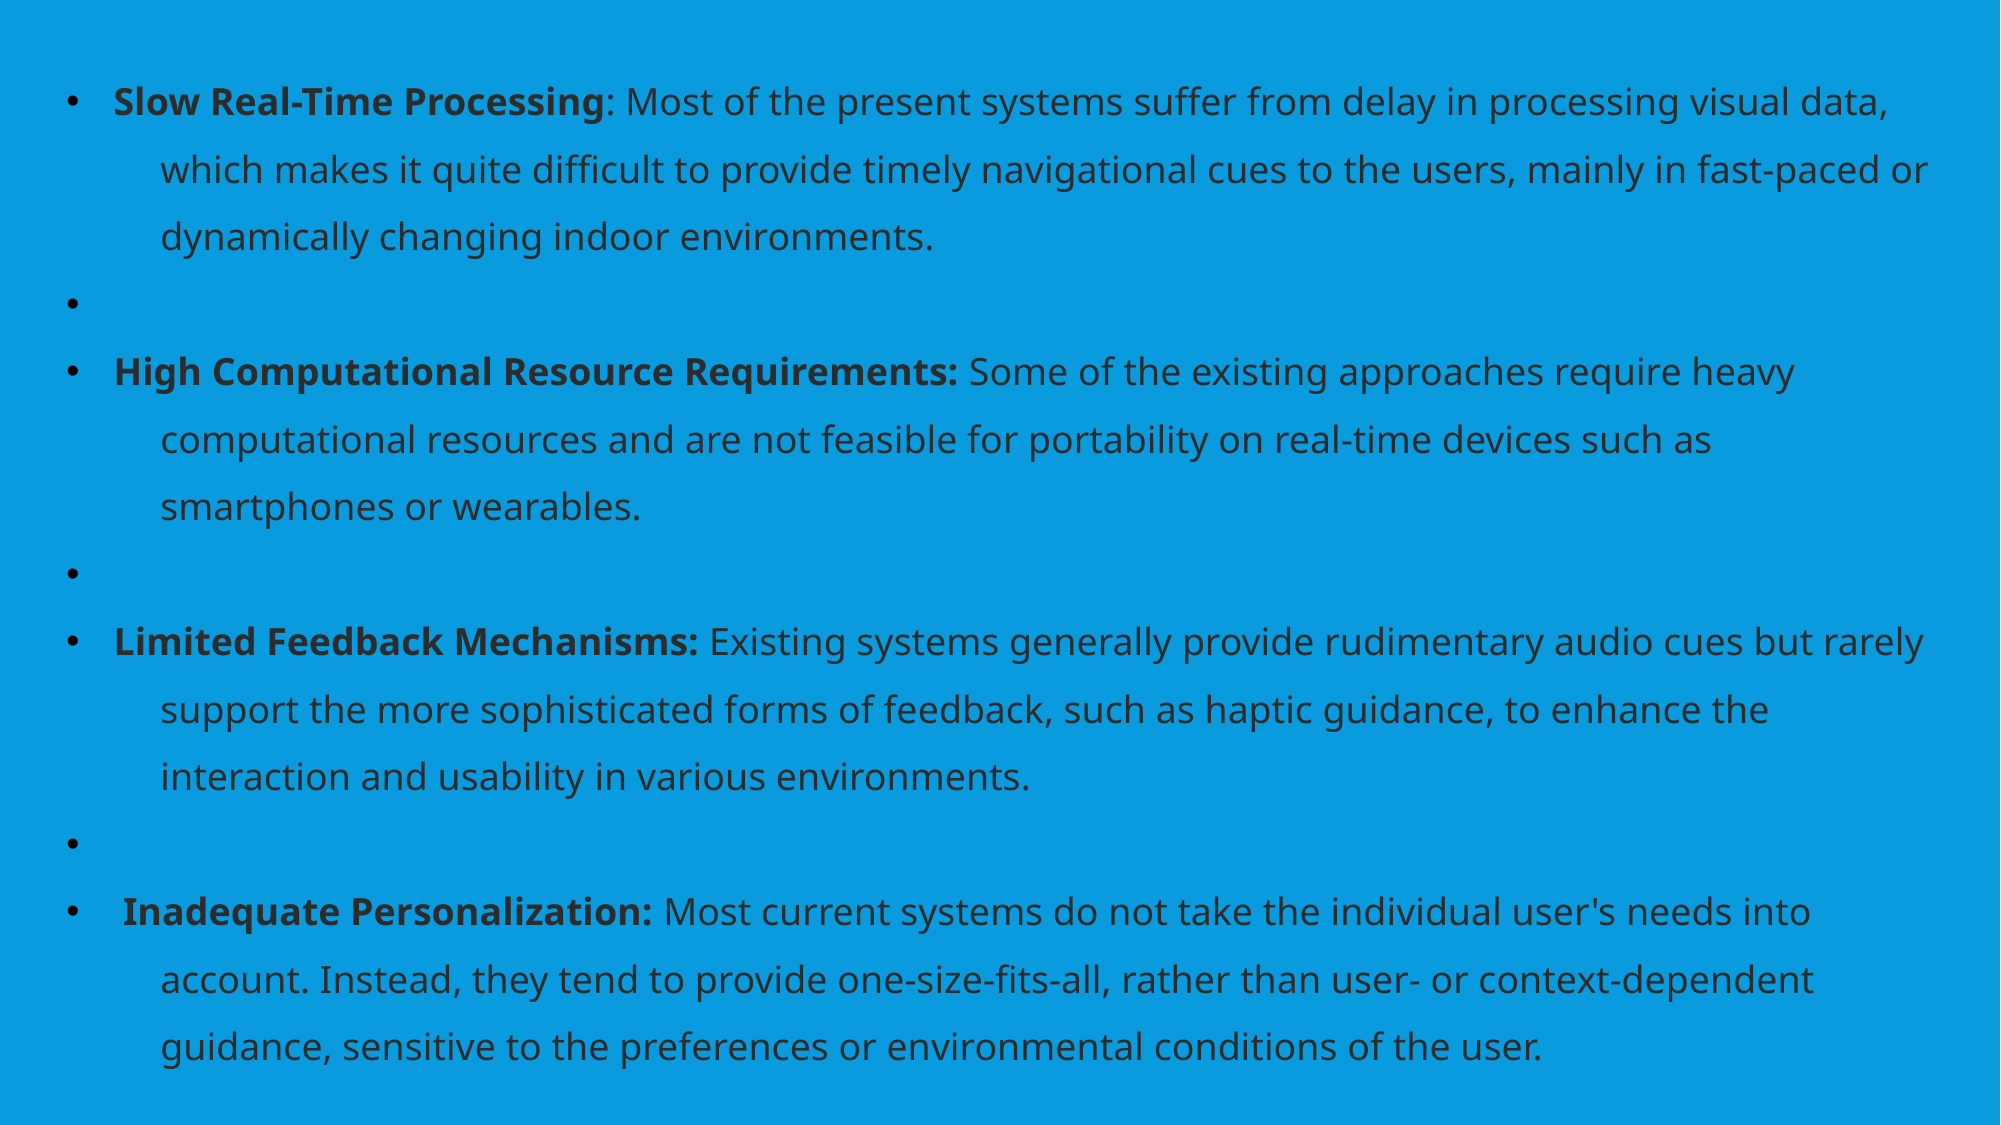

Slow Real-Time Processing: Most of the present systems suffer from delay in processing visual data, which makes it quite difficult to provide timely navigational cues to the users, mainly in fast-paced or dynamically changing indoor environments.
High Computational Resource Requirements: Some of the existing approaches require heavy computational resources and are not feasible for portability on real-time devices such as smartphones or wearables.
Limited Feedback Mechanisms: Existing systems generally provide rudimentary audio cues but rarely support the more sophisticated forms of feedback, such as haptic guidance, to enhance the interaction and usability in various environments.
 Inadequate Personalization: Most current systems do not take the individual user's needs into account. Instead, they tend to provide one-size-fits-all, rather than user- or context-dependent guidance, sensitive to the preferences or environmental conditions of the user.